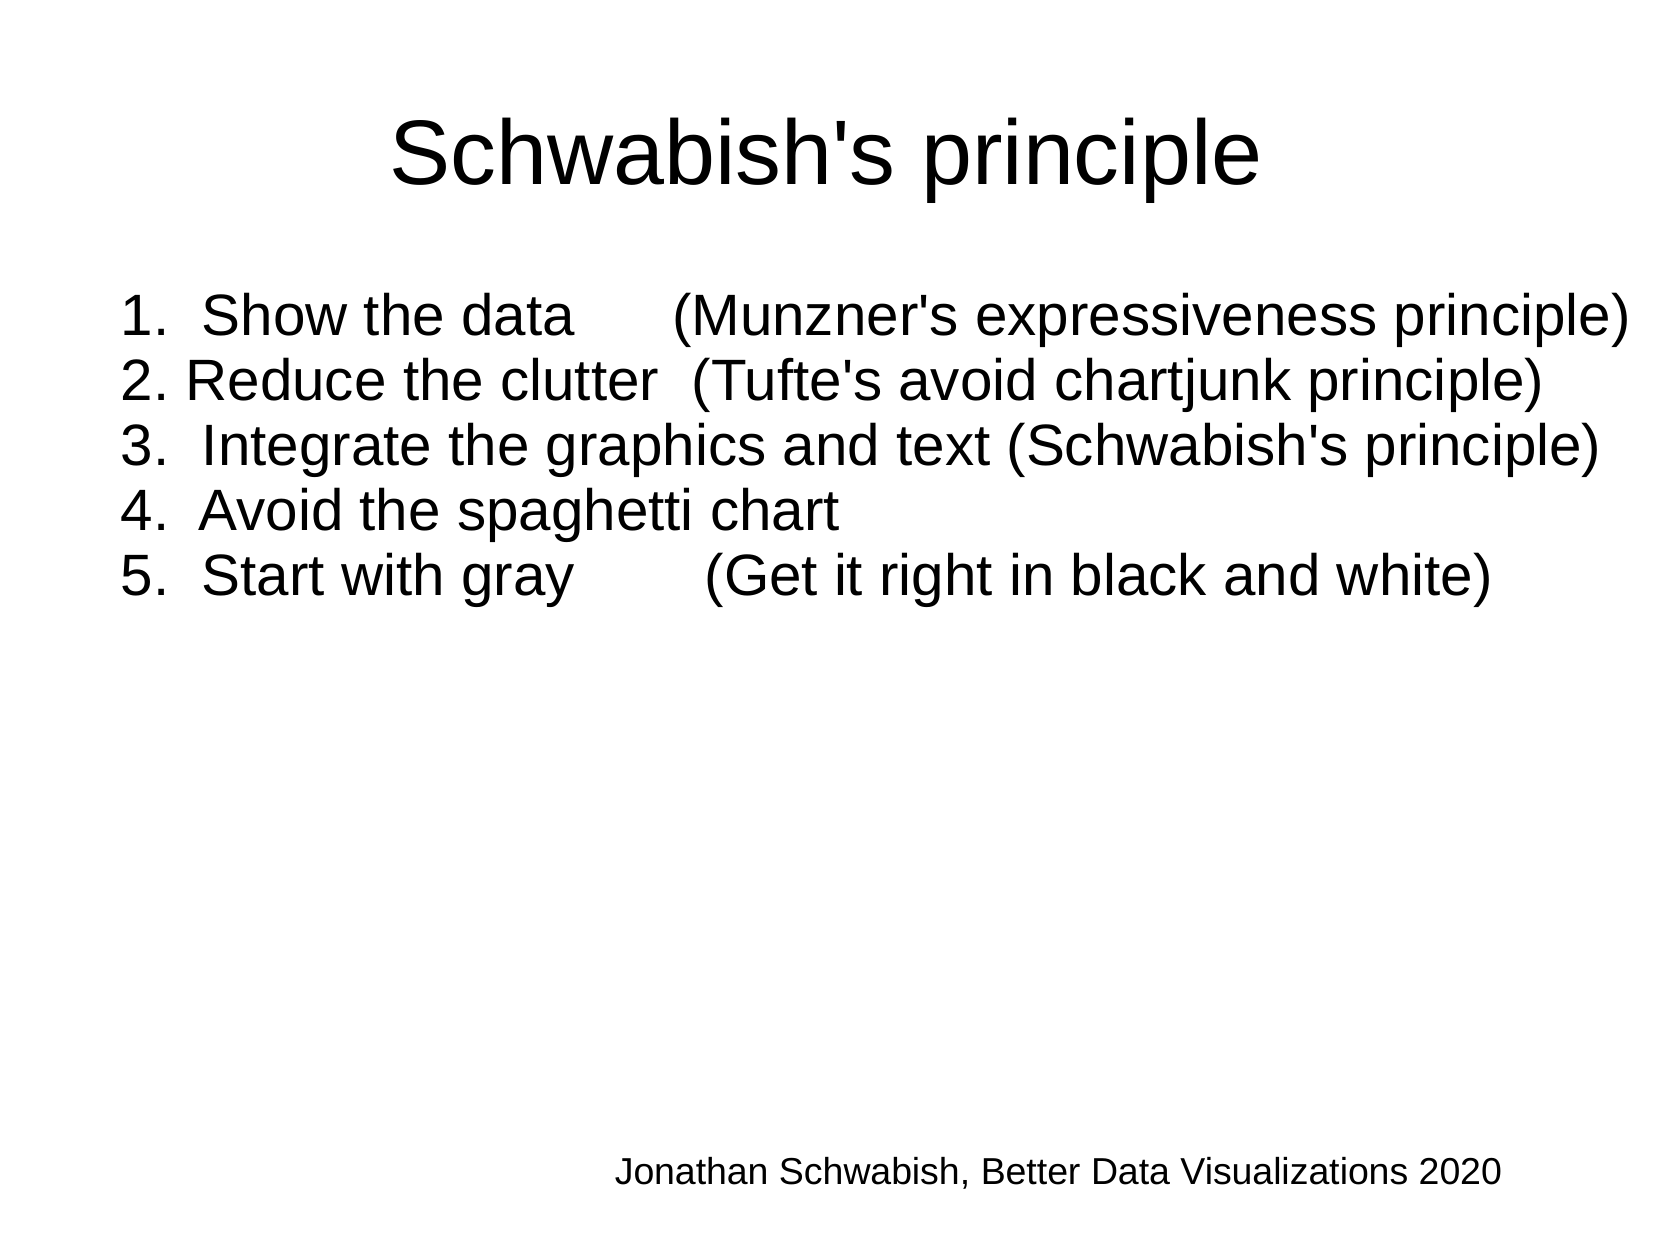

# Schwabish's principle
1. Show the data (Munzner's expressiveness principle)
2. Reduce the clutter (Tufte's avoid chartjunk principle)
3. Integrate the graphics and text (Schwabish's principle)
4. Avoid the spaghetti chart
5. Start with gray (Get it right in black and white)
Jonathan Schwabish, Better Data Visualizations 2020